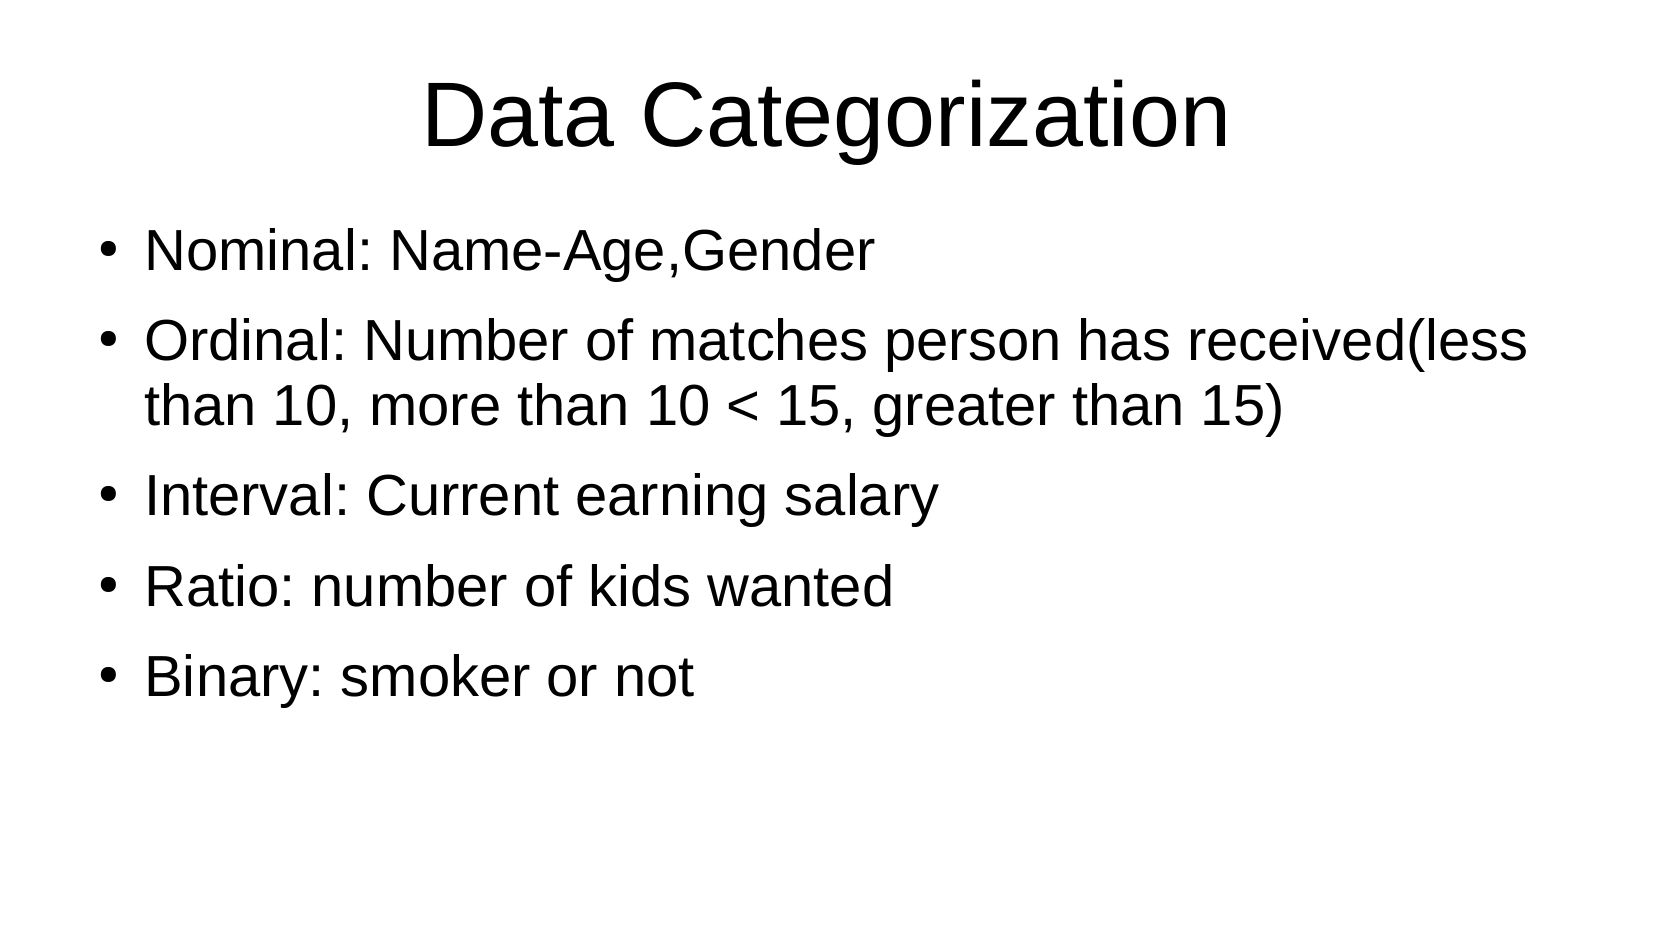

# Data Categorization
Nominal: Name-Age,Gender
Ordinal: Number of matches person has received(less than 10, more than 10 < 15, greater than 15)
Interval: Current earning salary
Ratio: number of kids wanted
Binary: smoker or not